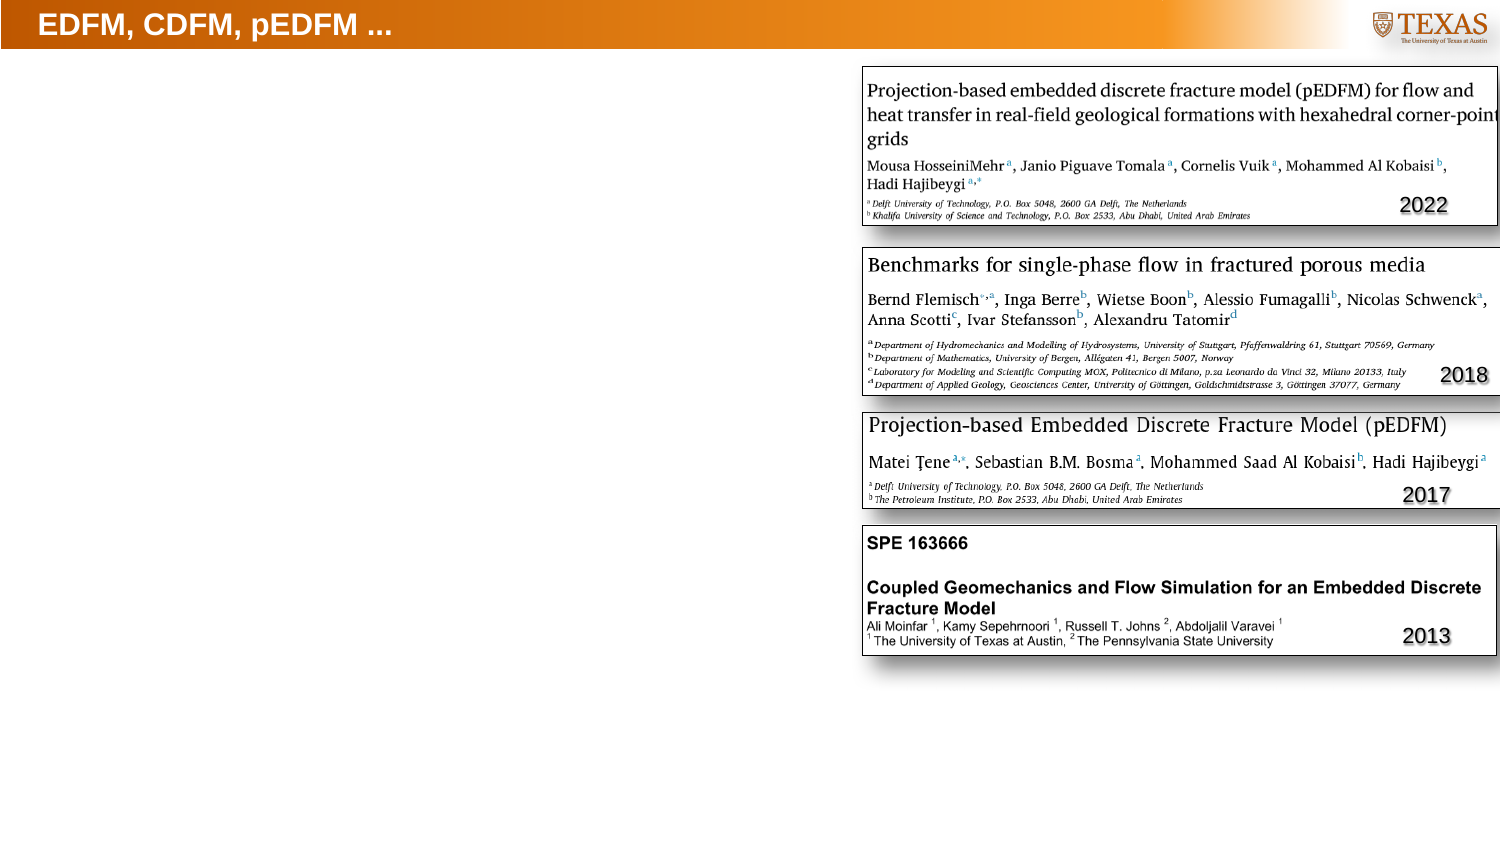

# EDFM, CDFM, pEDFM ...
2022
2018
2017
2013